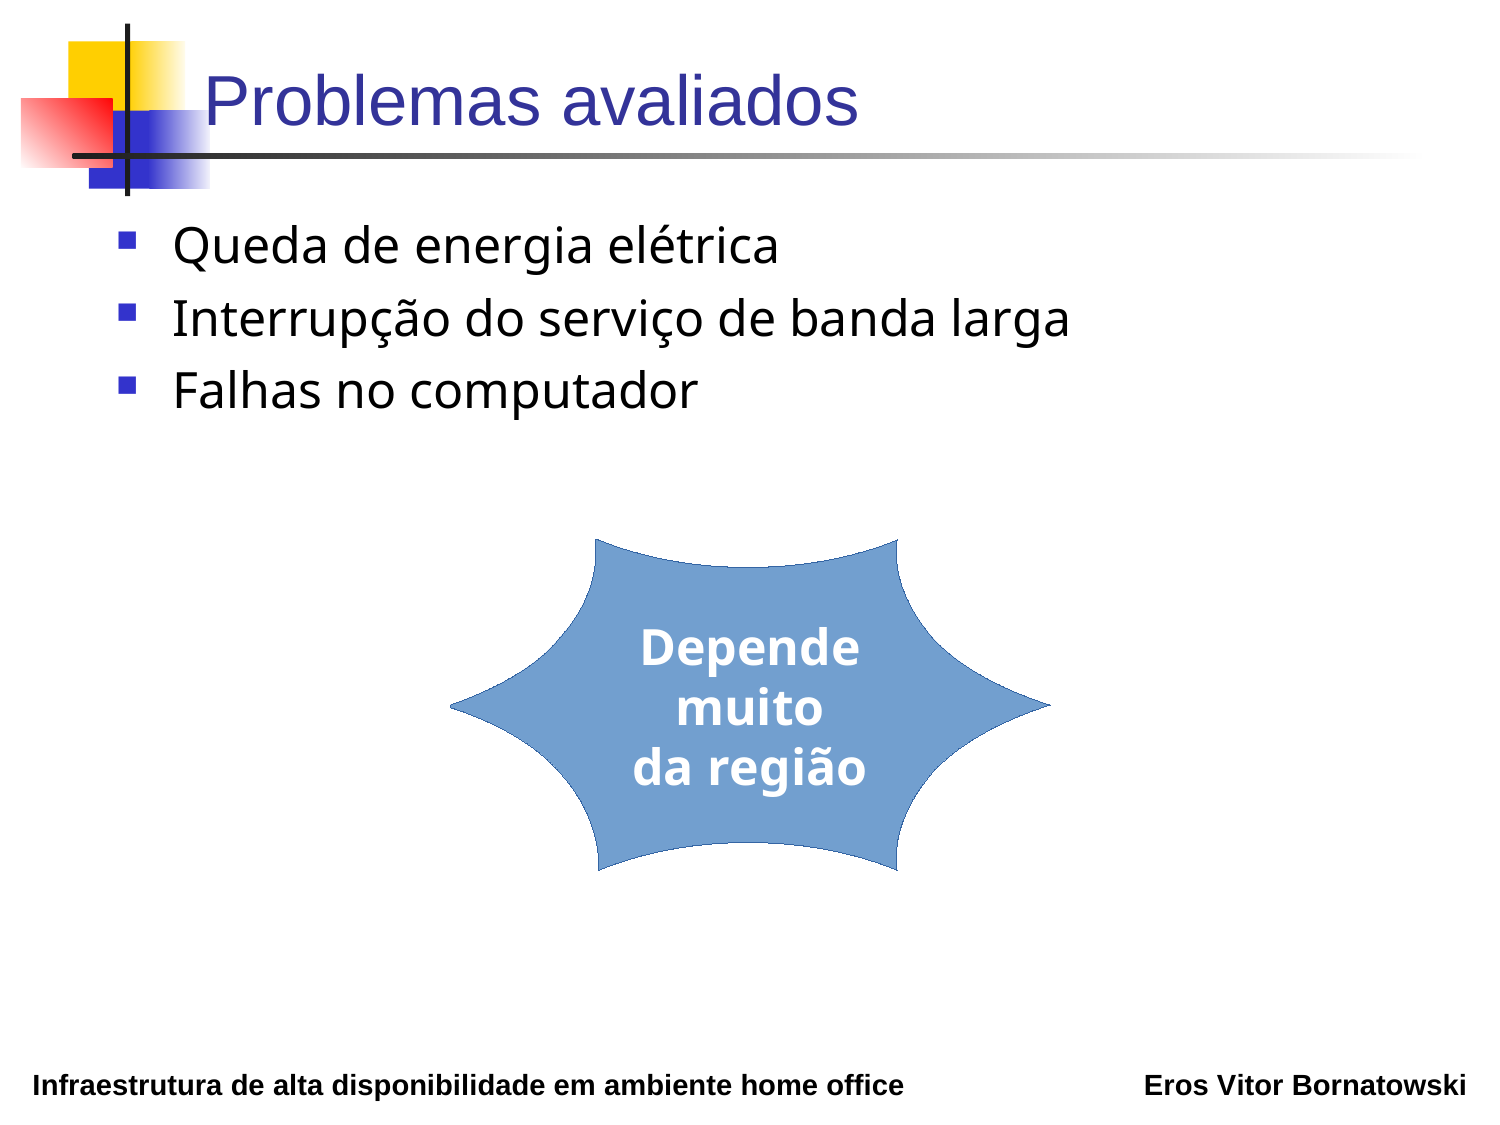

# Problemas avaliados
Queda de energia elétrica
Interrupção do serviço de banda larga
Falhas no computador
Depende
muito
da região